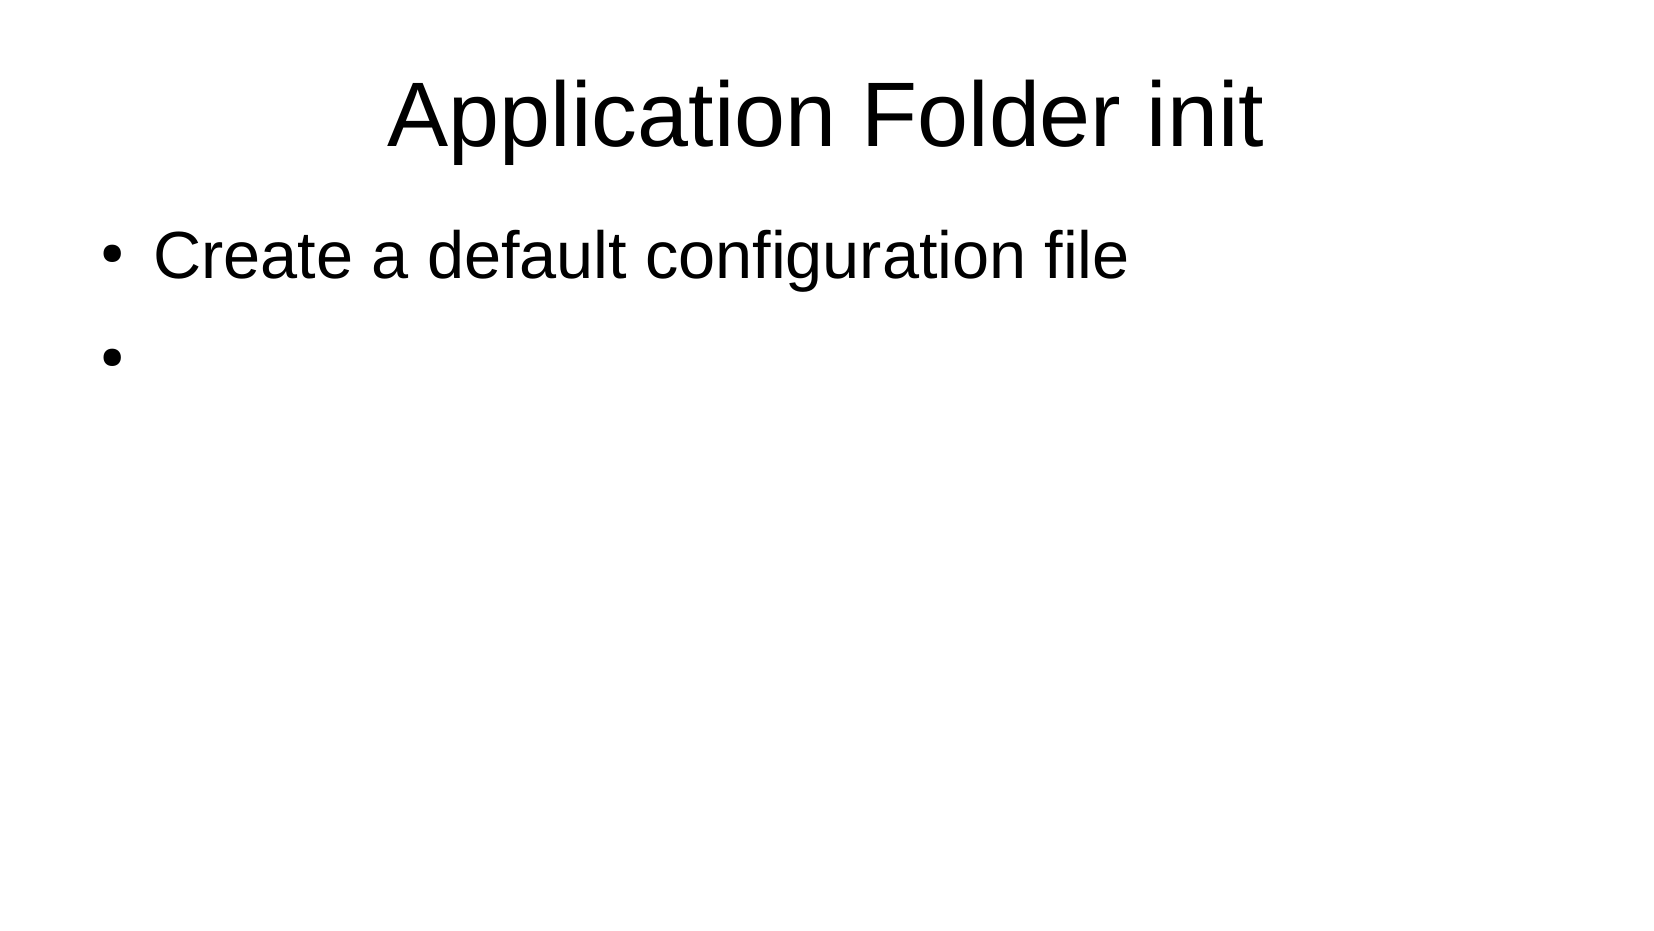

# Application Folder init
Create a default configuration file